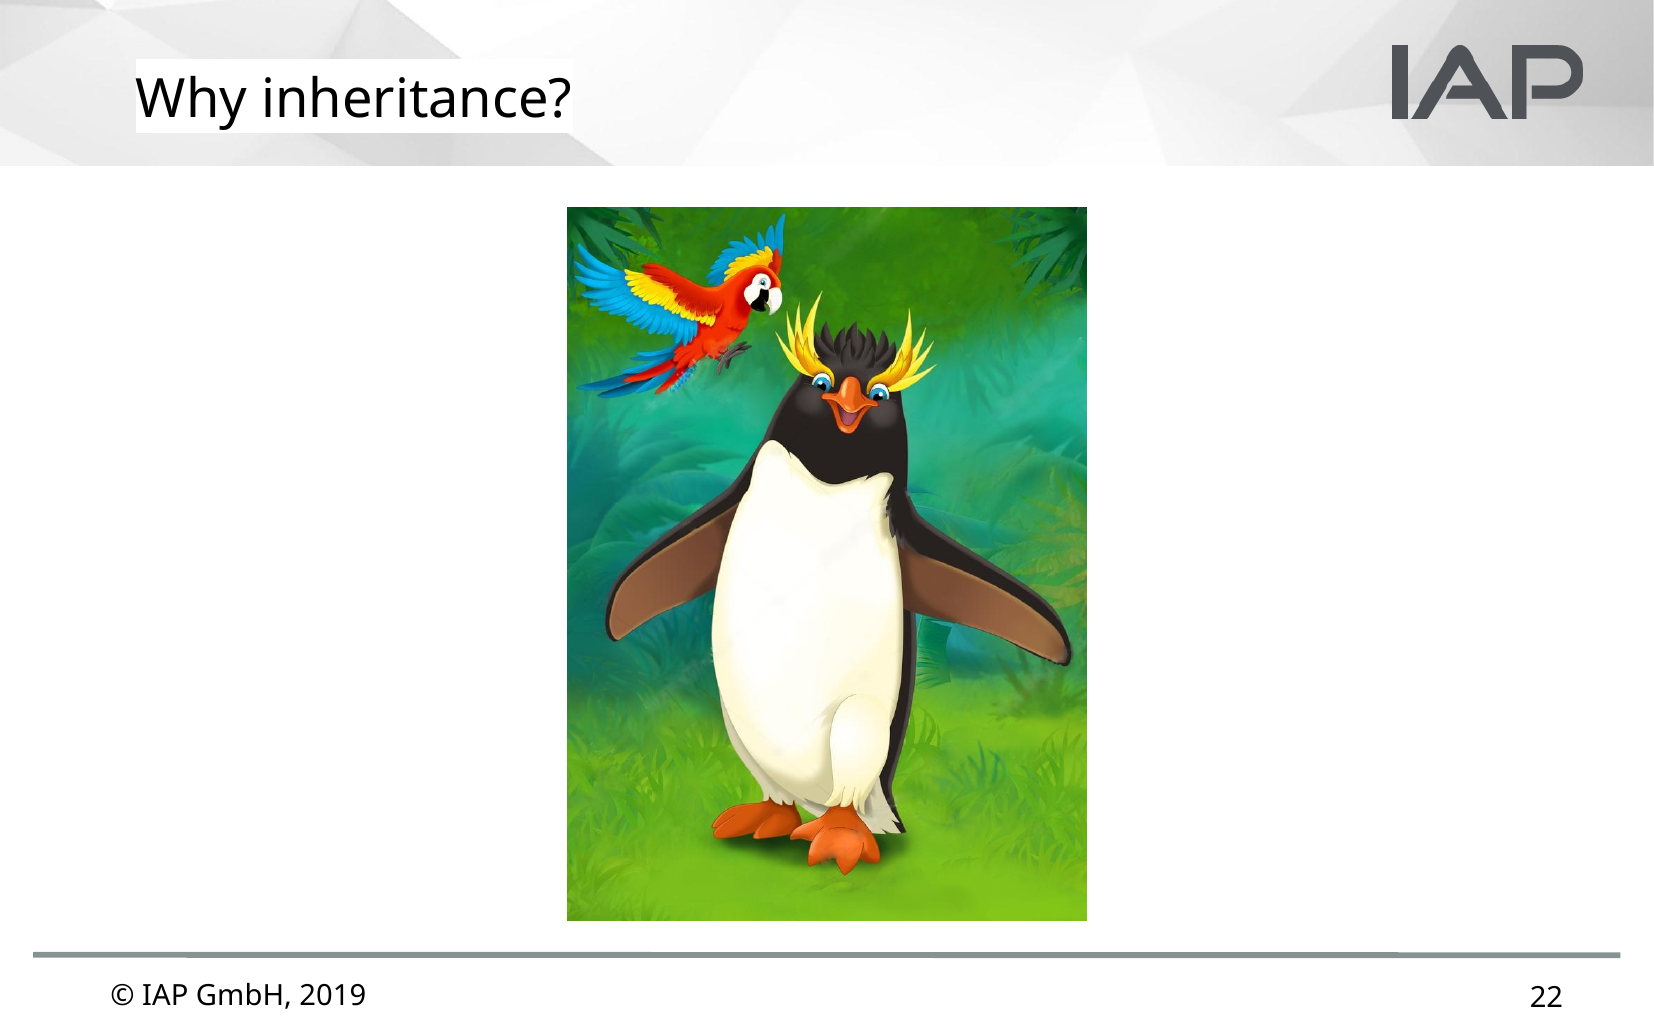

# Why inheritance?
© IAP GmbH, 2019
22